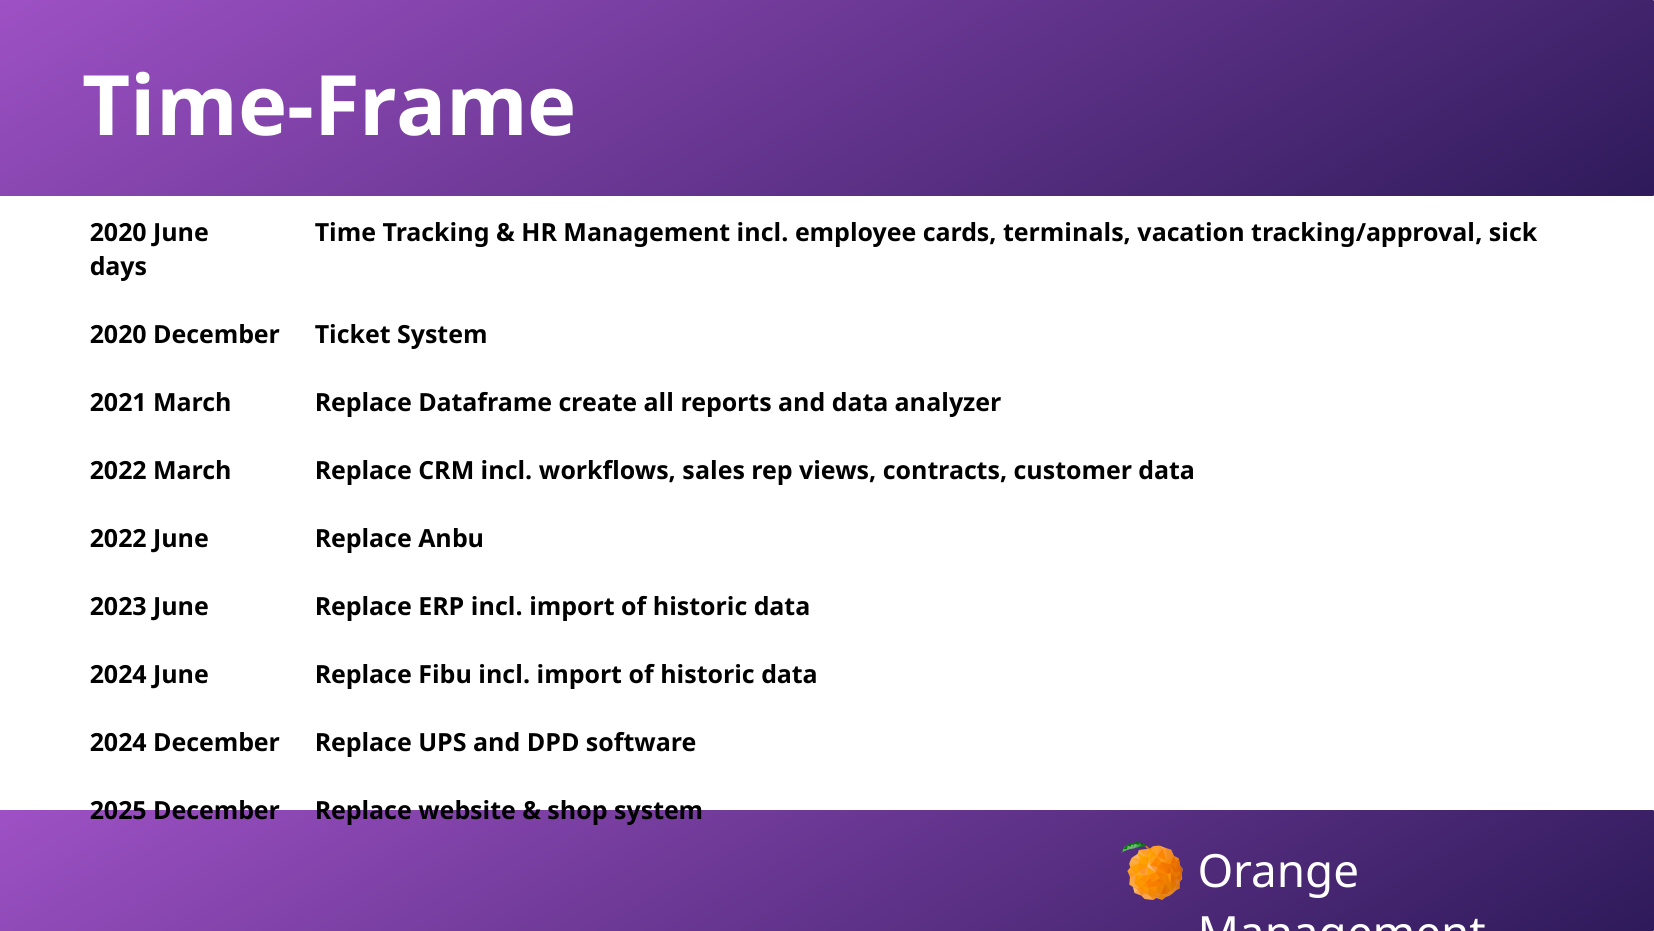

# Time-Frame
2020 June		Time Tracking & HR Management incl. employee cards, terminals, vacation tracking/approval, sick days
2020 December	Ticket System
2021 March		Replace Dataframe create all reports and data analyzer
2022 March		Replace CRM incl. workflows, sales rep views, contracts, customer data
2022 June		Replace Anbu
2023 June		Replace ERP incl. import of historic data
2024 June		Replace Fibu incl. import of historic data
2024 December	Replace UPS and DPD software
2025 December	Replace website & shop system
Orange Management